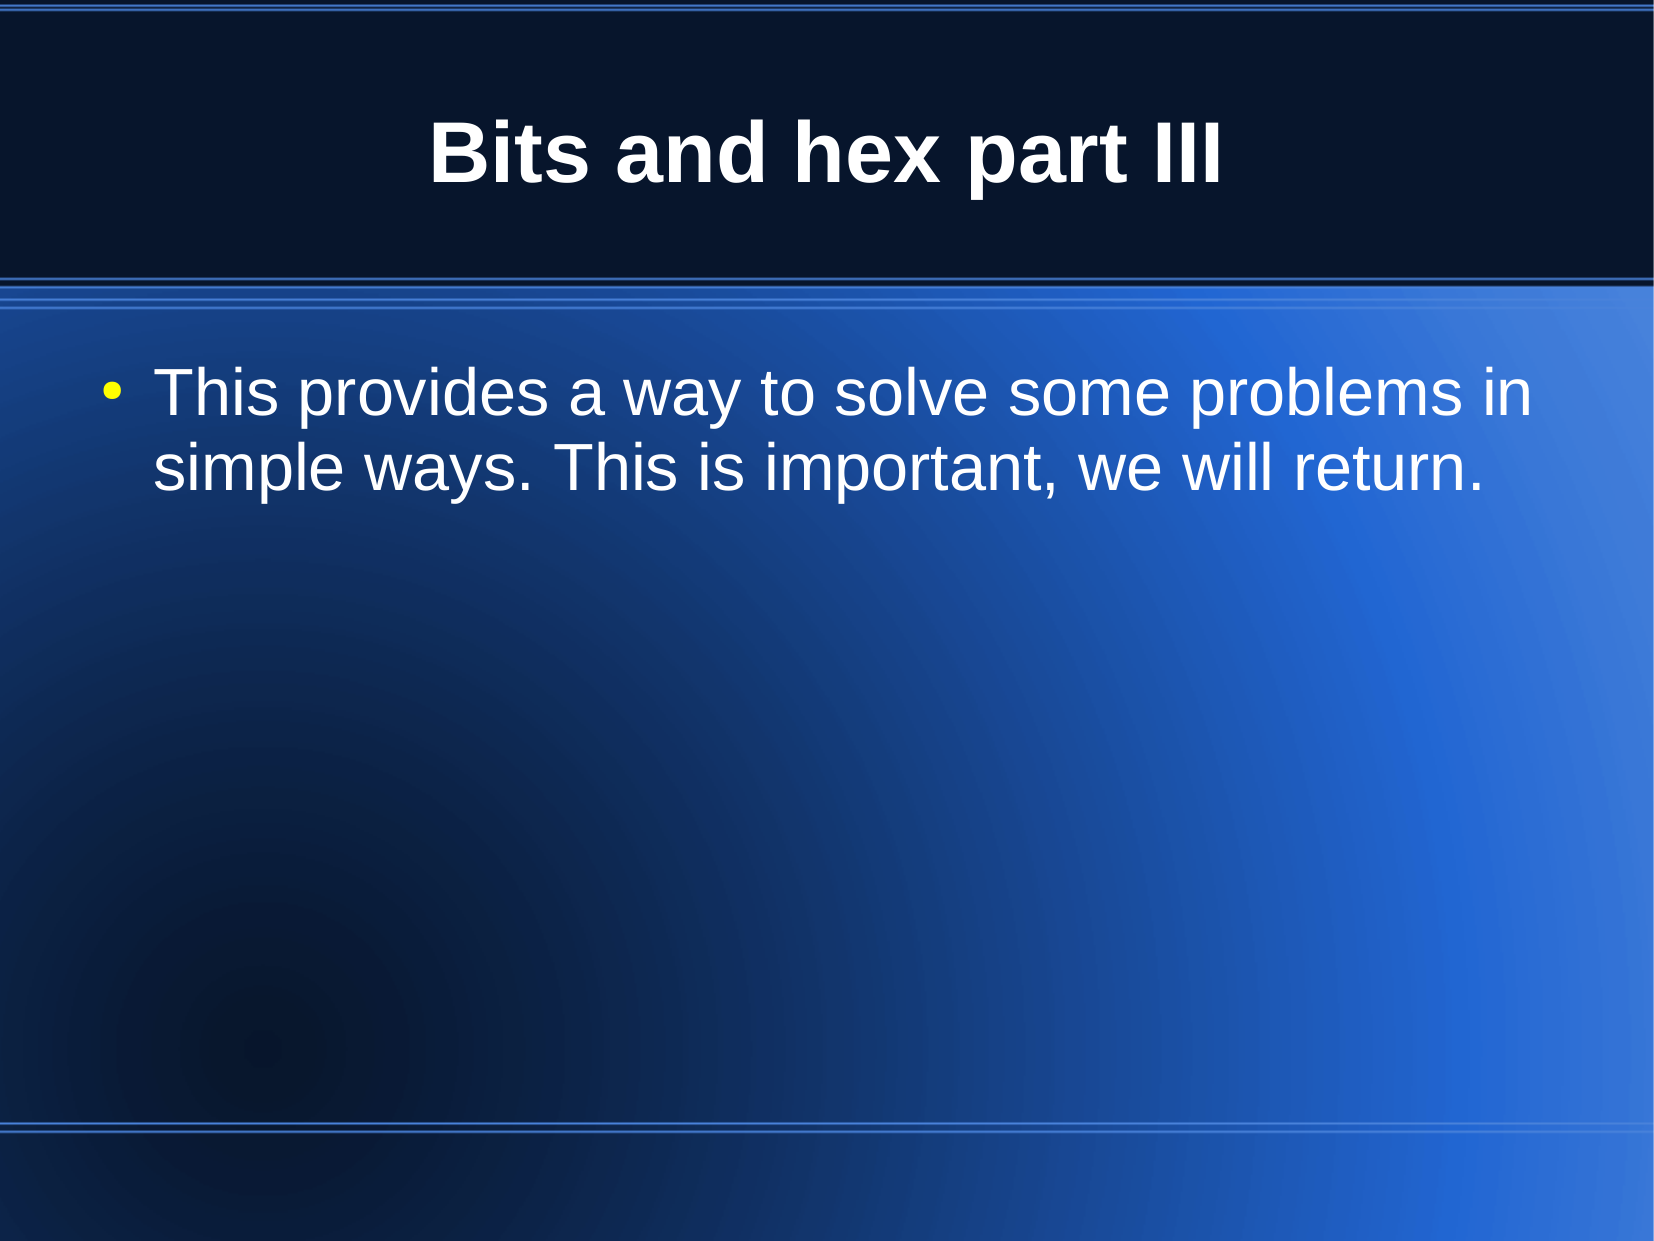

# Bits and hex part III
This provides a way to solve some problems in simple ways. This is important, we will return.